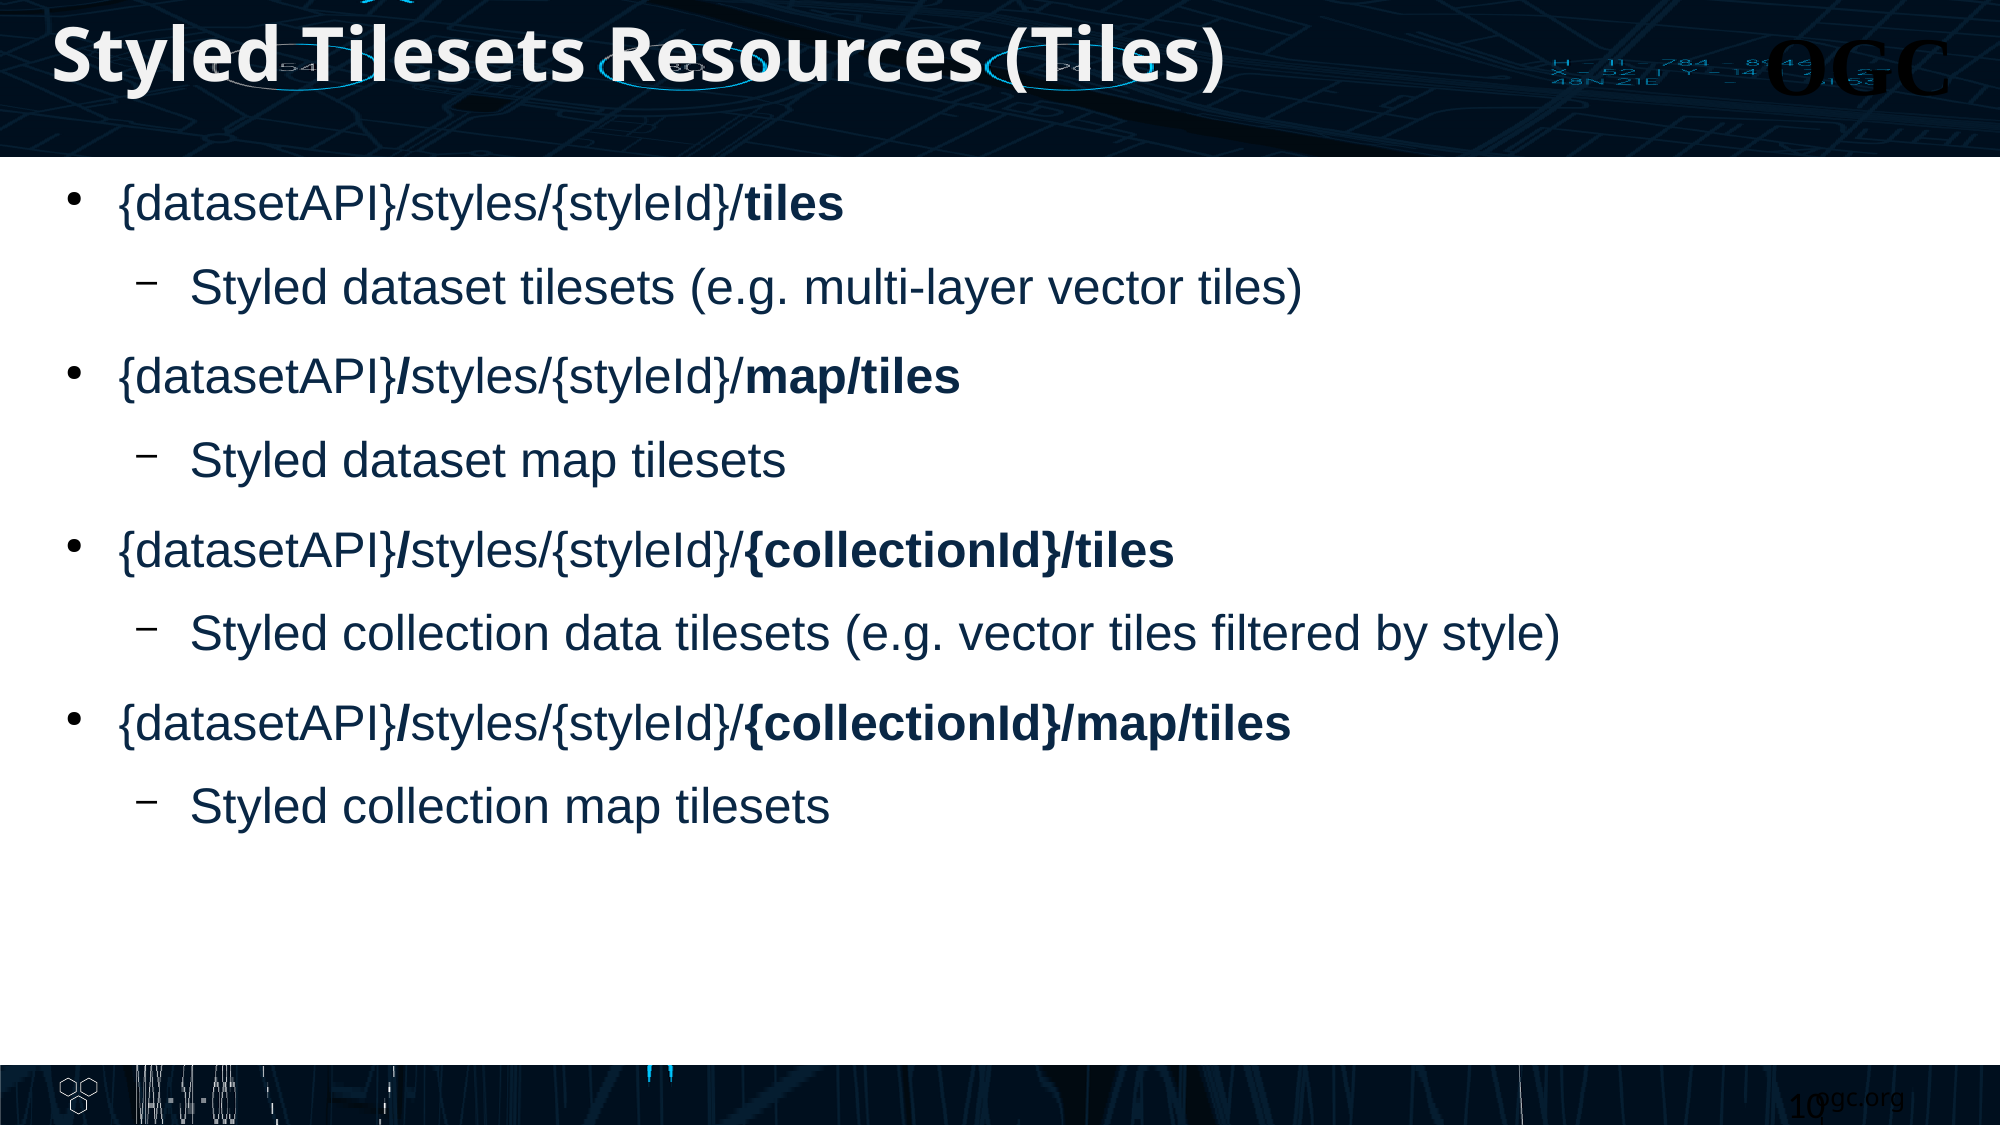

Styled Tilesets Resources (Tiles)
# {datasetAPI}/styles/{styleId}/tiles
Styled dataset tilesets (e.g. multi-layer vector tiles)
{datasetAPI}/styles/{styleId}/map/tiles
Styled dataset map tilesets
{datasetAPI}/styles/{styleId}/{collectionId}/tiles
Styled collection data tilesets (e.g. vector tiles filtered by style)
{datasetAPI}/styles/{styleId}/{collectionId}/map/tiles
Styled collection map tilesets